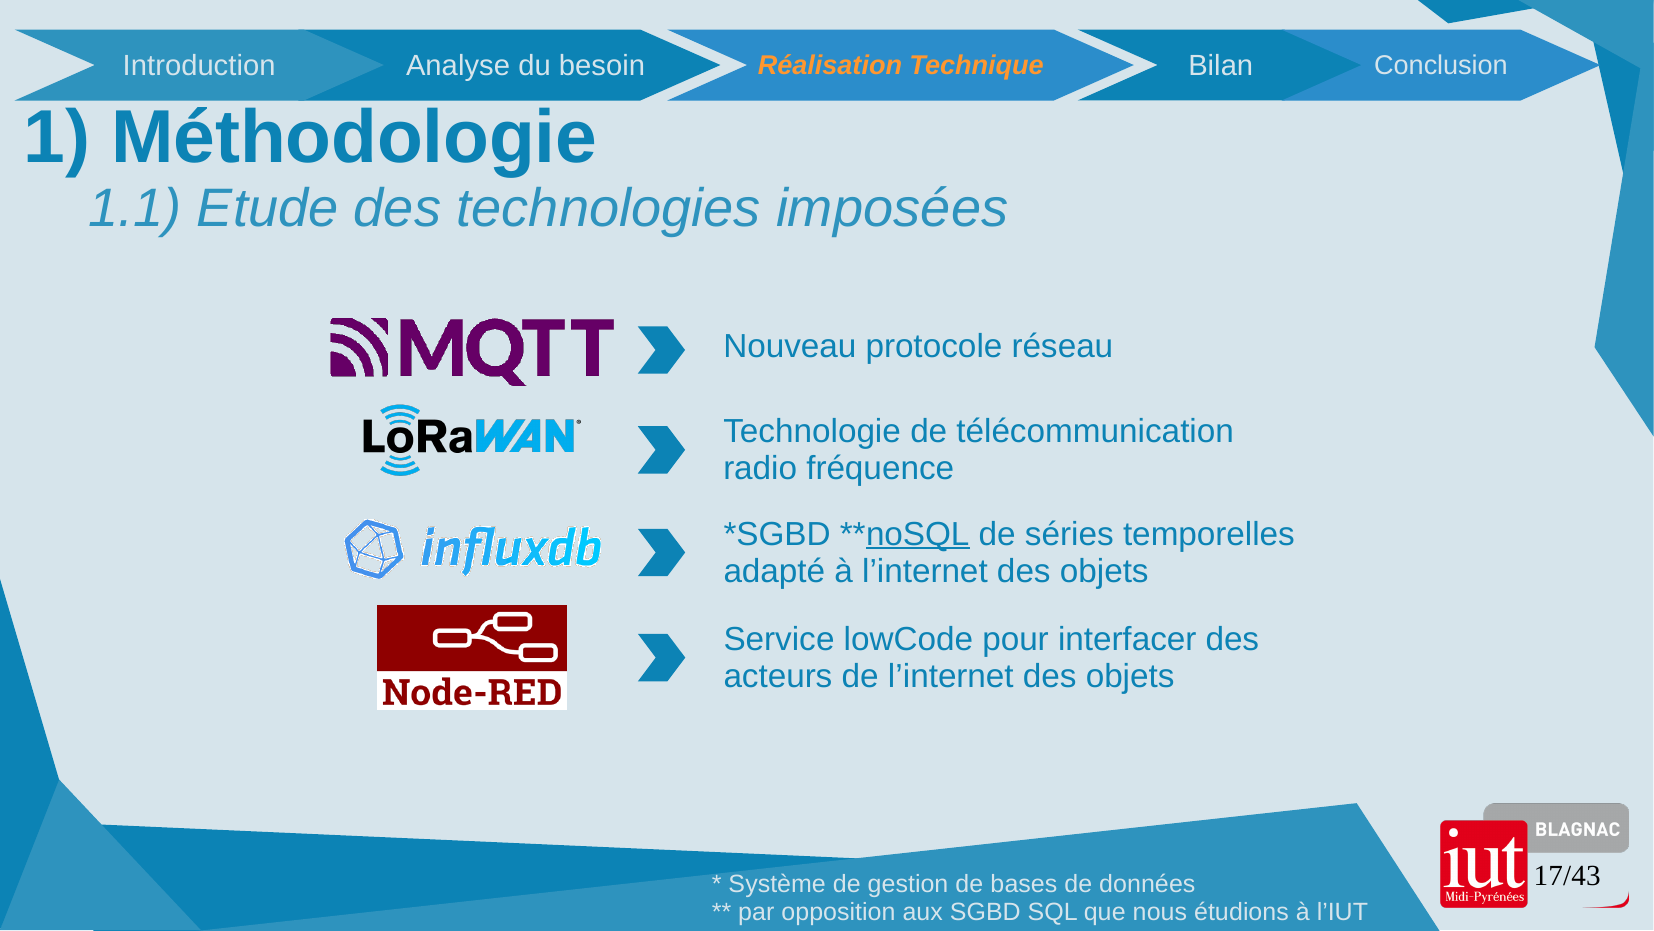

Bilan
Introduction
 Analyse du besoin
Réalisation Technique
Conclusion
# 1) Méthodologie
1.1) Etude des technologies imposées
Nouveau protocole réseau
Technologie de télécommunication radio fréquence
*SGBD **noSQL de séries temporelles adapté à l’internet des objets
Service lowCode pour interfacer des acteurs de l’internet des objets
17
* Système de gestion de bases de données
** par opposition aux SGBD SQL que nous étudions à l’IUT